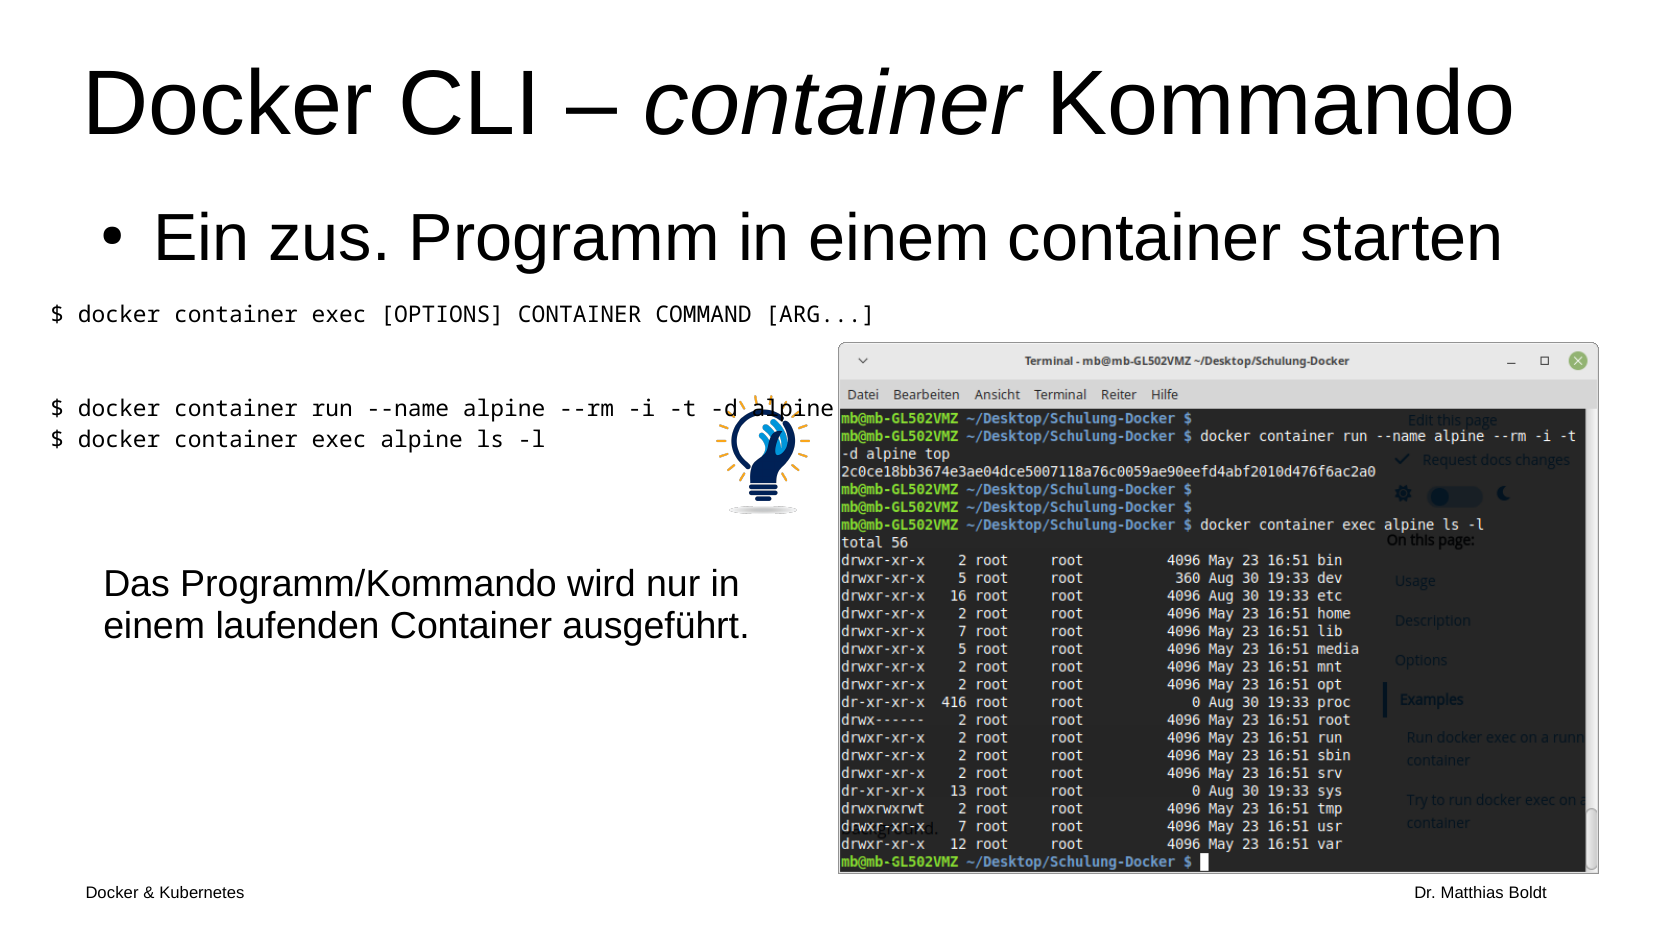

# Docker CLI – container Kommando
Ein zus. Programm in einem container starten
$ docker container exec [OPTIONS] CONTAINER COMMAND [ARG...]
$ docker container run --name alpine --rm -i -t -d alpine top
$ docker container exec alpine ls -l
Das Programm/Kommando wird nur in einem laufenden Container ausgeführt.
Docker & Kubernetes																Dr. Matthias Boldt